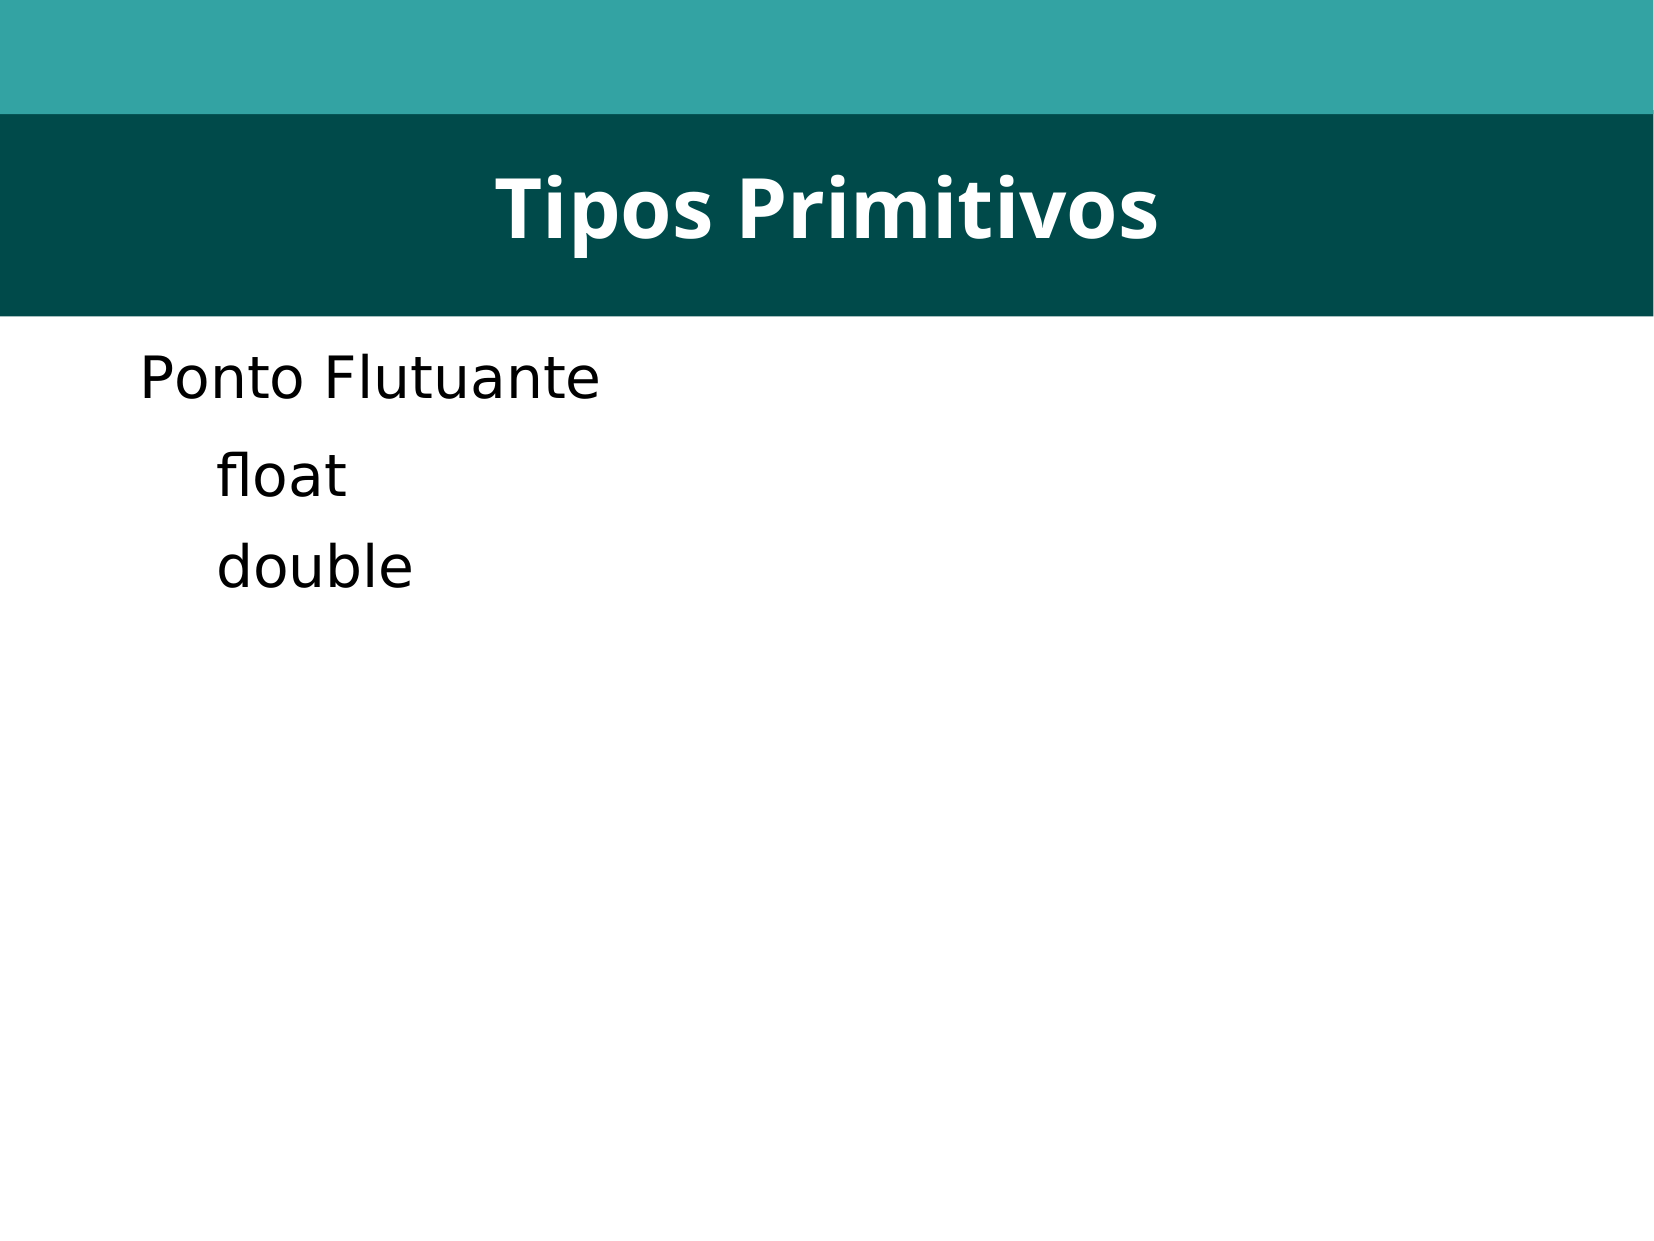

# Tipos Primitivos
Ponto Flutuante
float
double